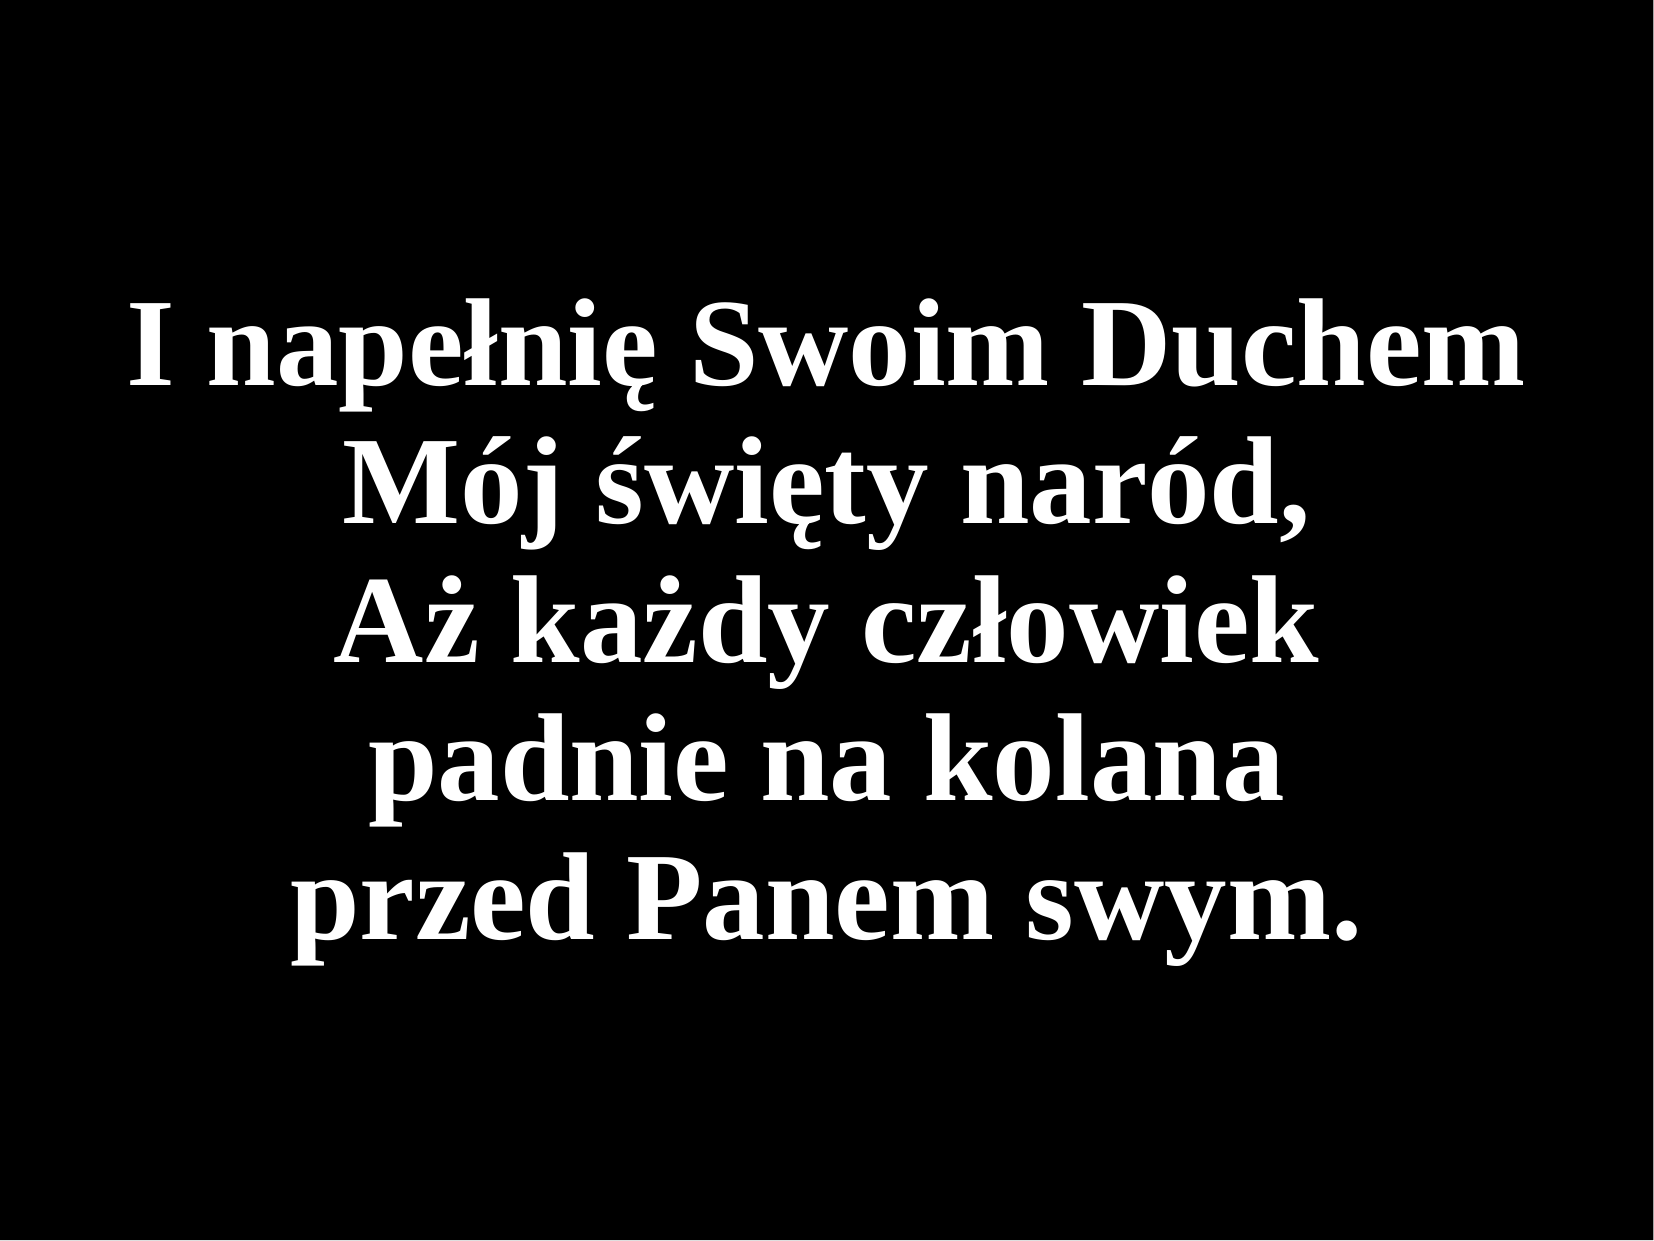

# I napełnię Swoim Duchem Mój święty naród, Aż każdy człowiek padnie na kolana przed Panem swym.